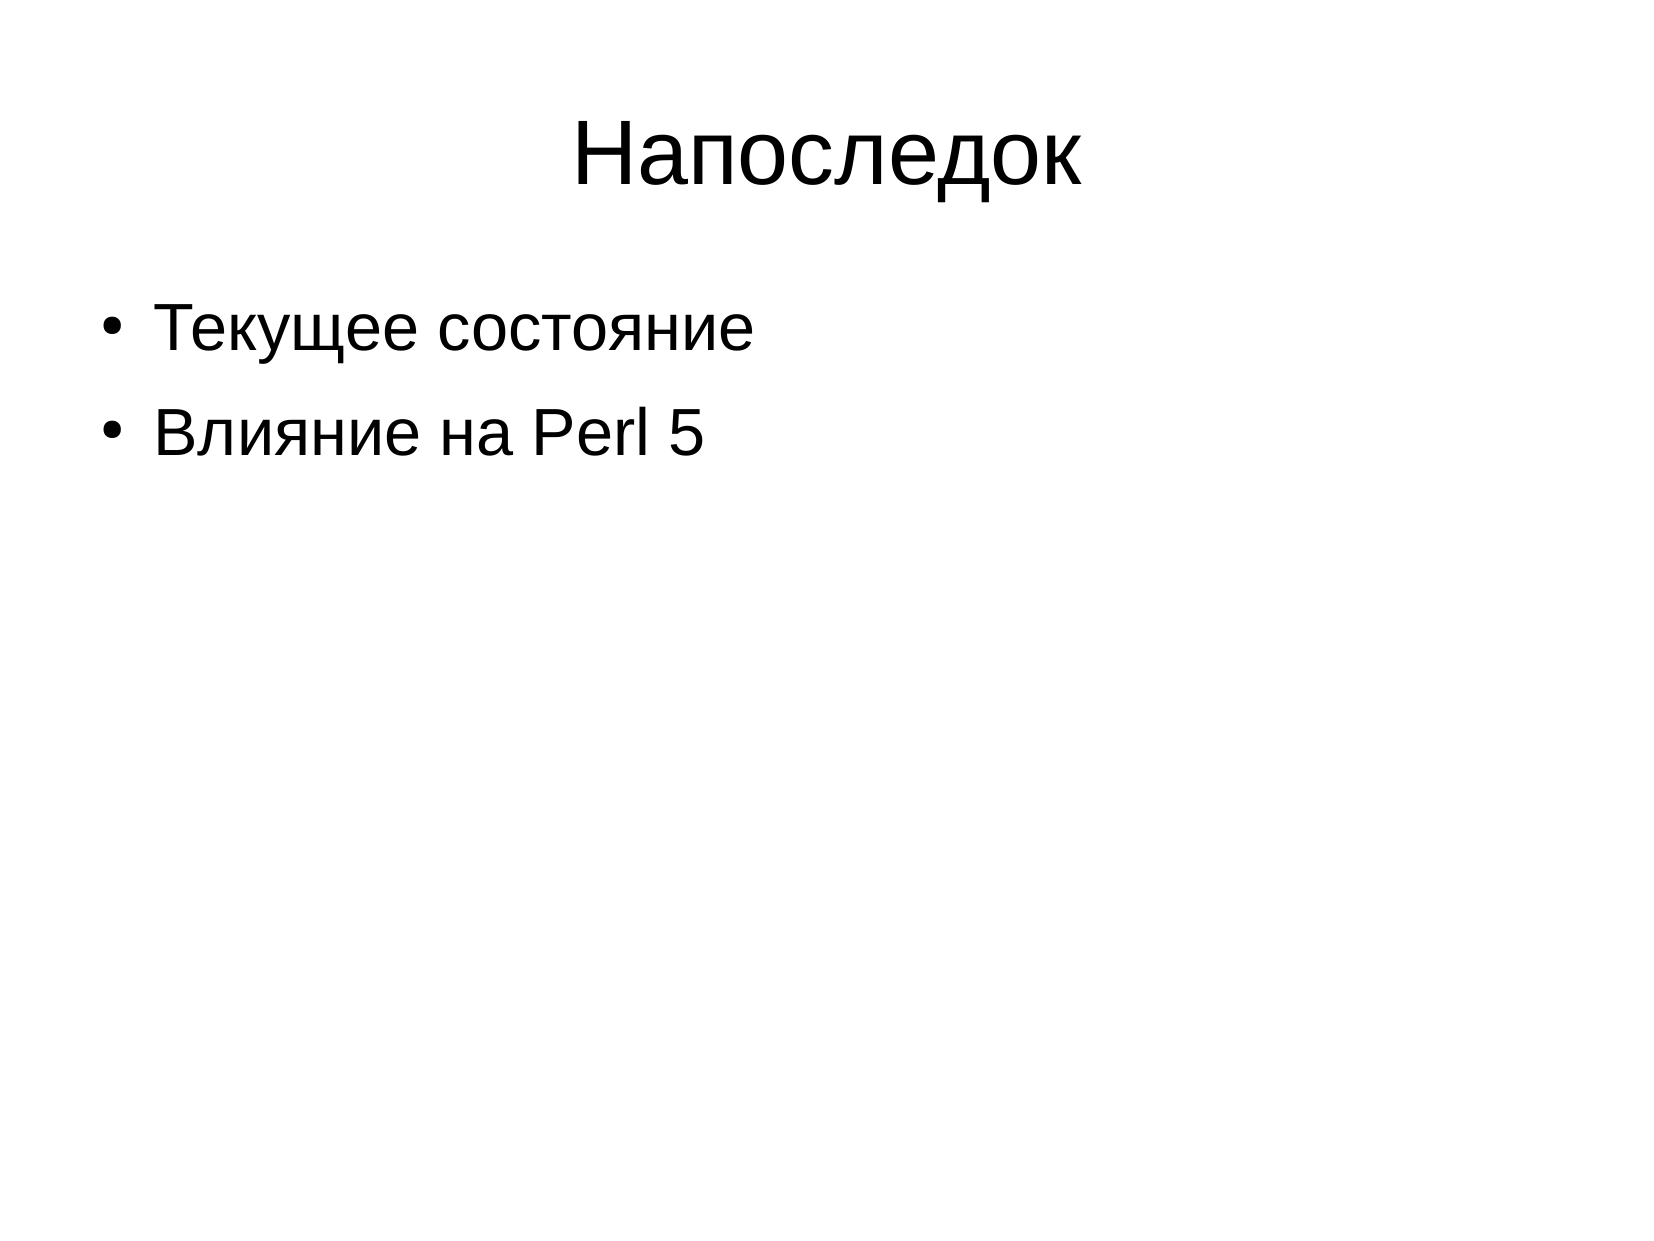

# Напоследок
Текущее состояние
Влияние на Perl 5